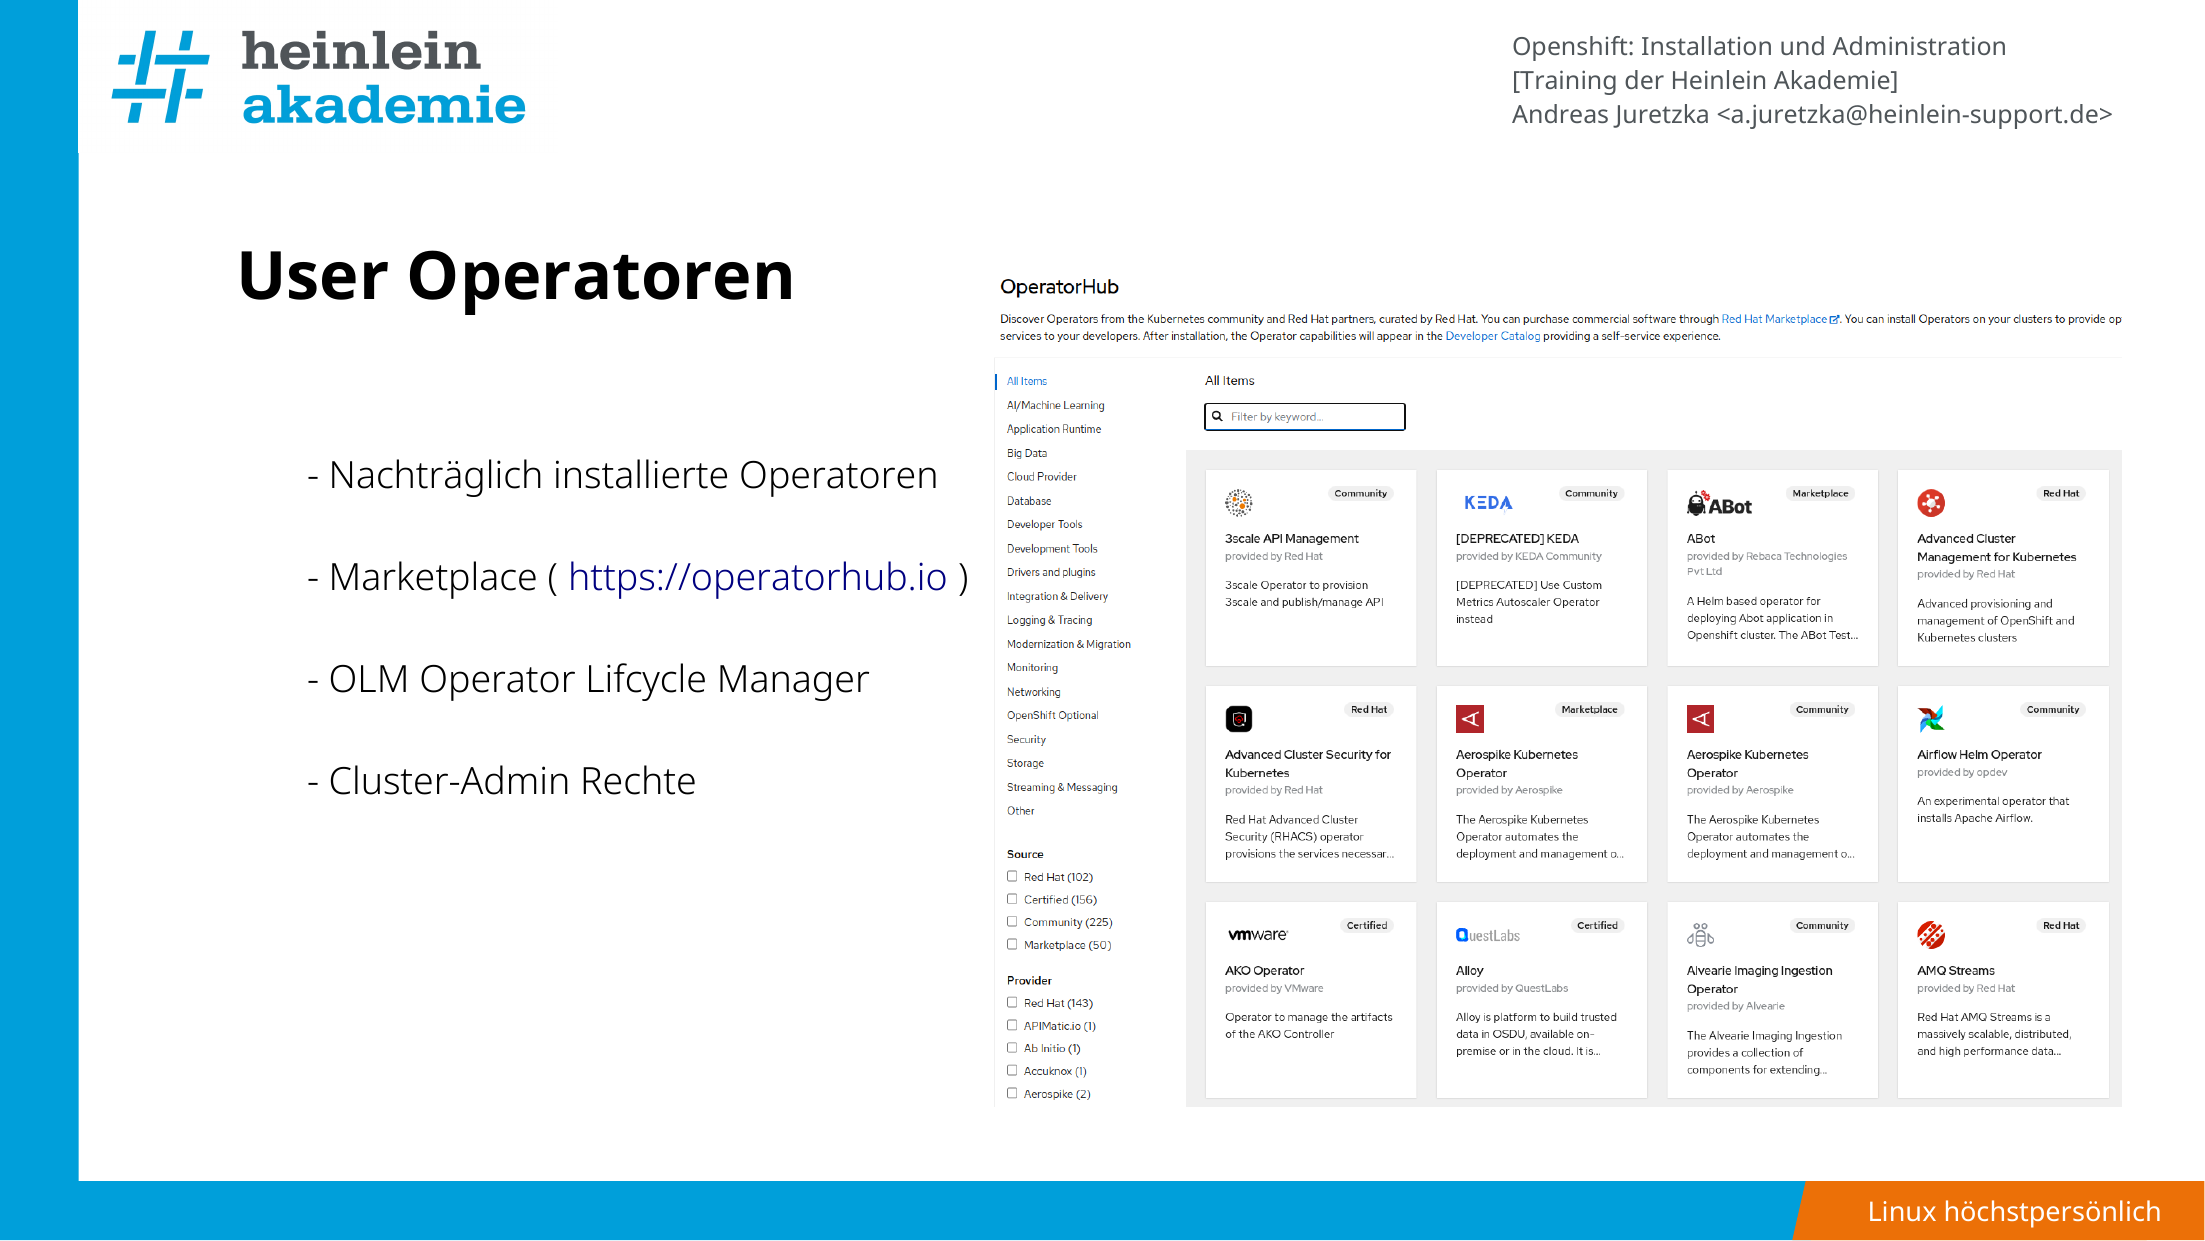

# User Operatoren
- Nachträglich installierte Operatoren
- Marketplace ( https://operatorhub.io )
- OLM Operator Lifcycle Manager
- Cluster-Admin Rechte